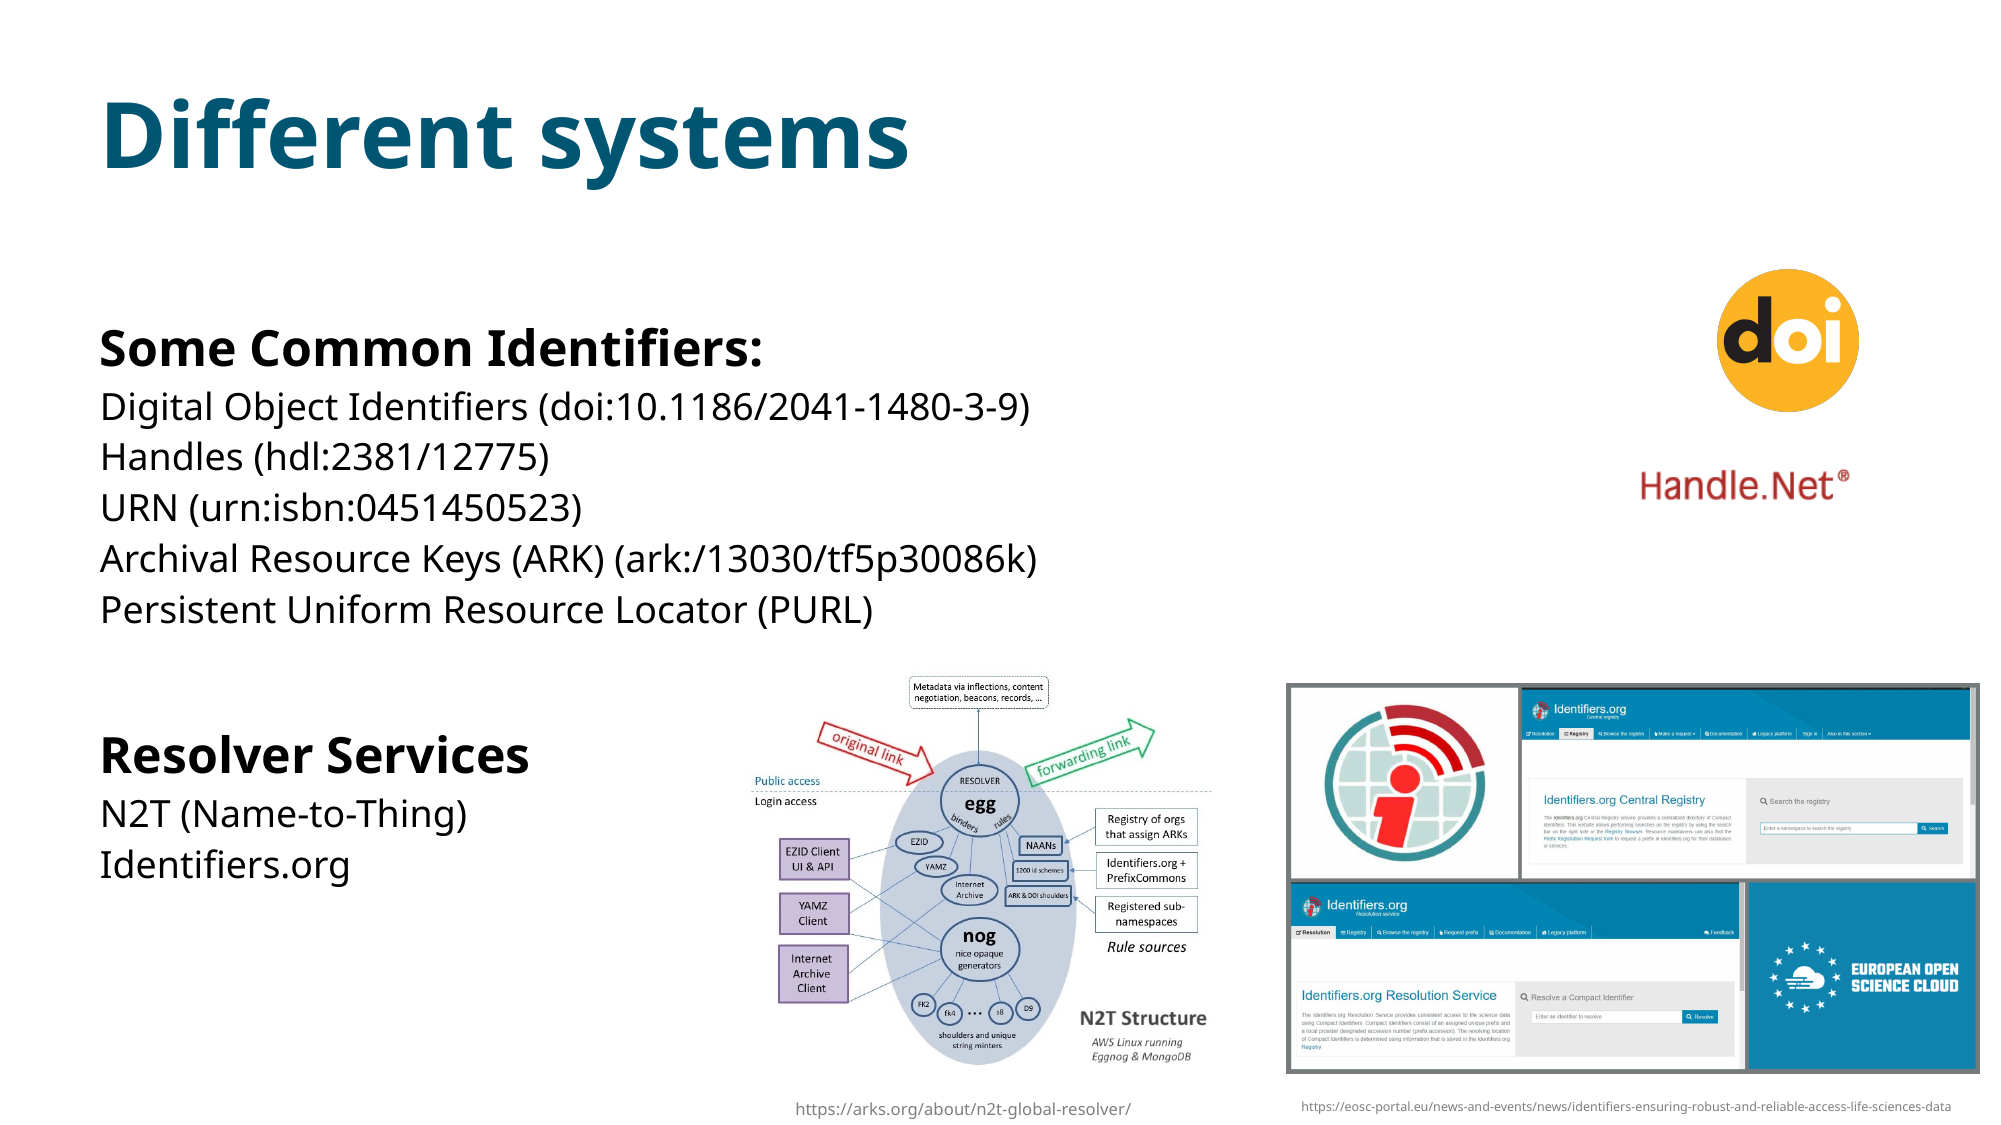

# Different systems
Some Common Identifiers:
Digital Object Identifiers (doi:10.1186/2041-1480-3-9)
Handles (hdl:2381/12775)
URN (urn:isbn:0451450523)
Archival Resource Keys (ARK) (ark:/13030/tf5p30086k)
Persistent Uniform Resource Locator (PURL)
Resolver Services
N2T (Name-to-Thing)
Identifiers.org
https://arks.org/about/n2t-global-resolver/
https://eosc-portal.eu/news-and-events/news/identifiers-ensuring-robust-and-reliable-access-life-sciences-data